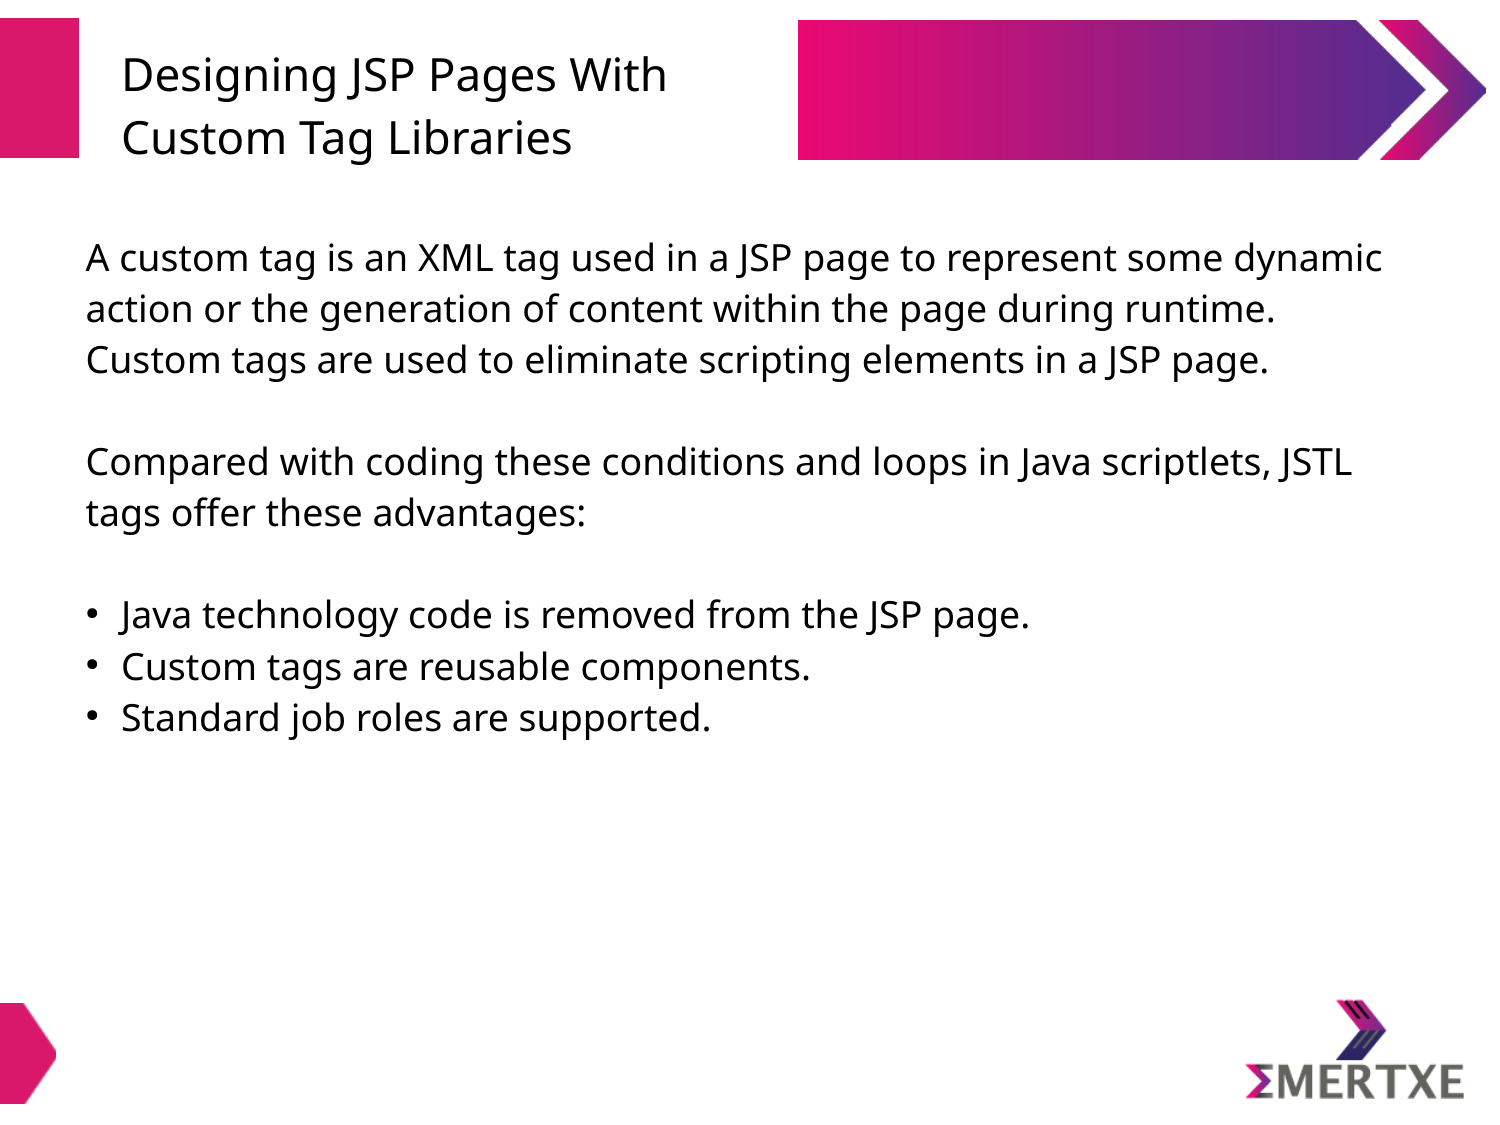

Designing JSP Pages With Custom Tag Libraries
A custom tag is an XML tag used in a JSP page to represent some dynamic
action or the generation of content within the page during runtime. Custom tags are used to eliminate scripting elements in a JSP page.
Compared with coding these conditions and loops in Java scriptlets, JSTL tags offer these advantages:
Java technology code is removed from the JSP page.
Custom tags are reusable components.
Standard job roles are supported.